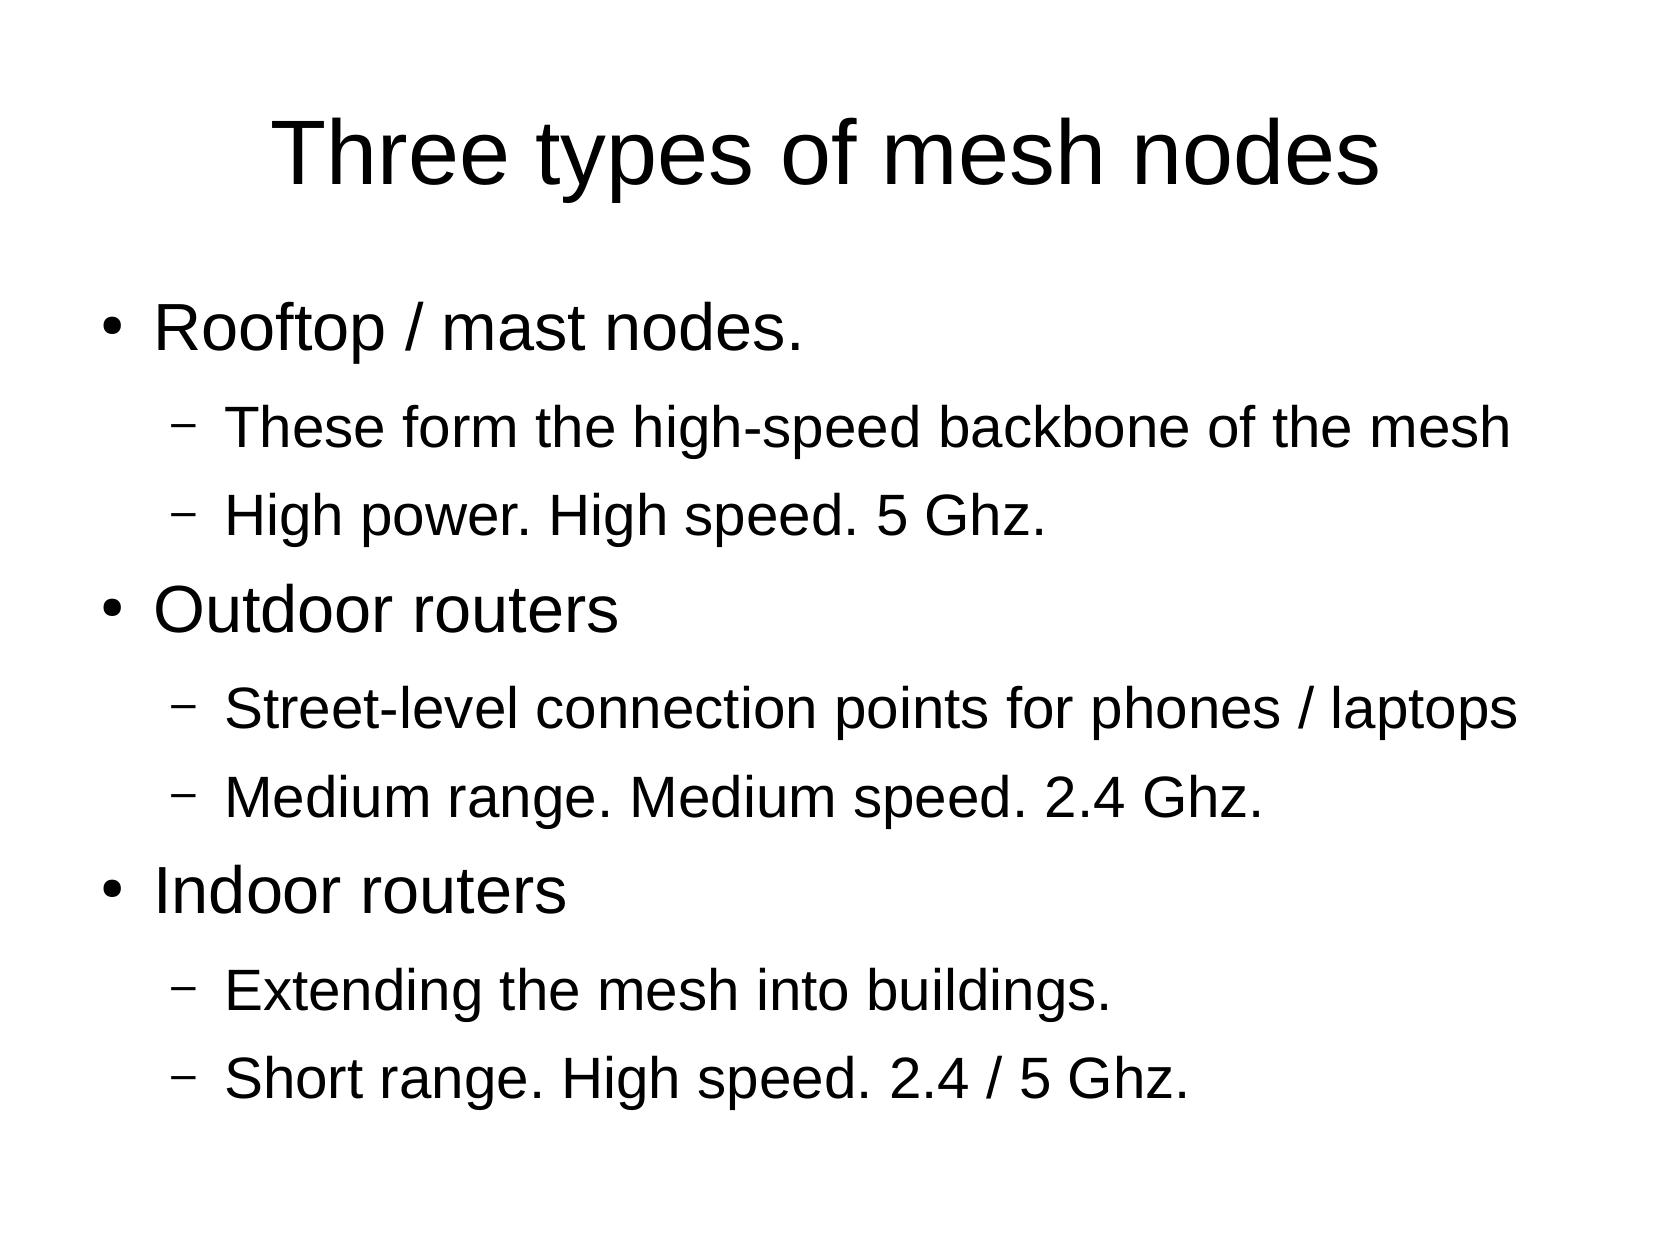

# Three types of mesh nodes
Rooftop / mast nodes.
These form the high-speed backbone of the mesh
High power. High speed. 5 Ghz.
Outdoor routers
Street-level connection points for phones / laptops
Medium range. Medium speed. 2.4 Ghz.
Indoor routers
Extending the mesh into buildings.
Short range. High speed. 2.4 / 5 Ghz.